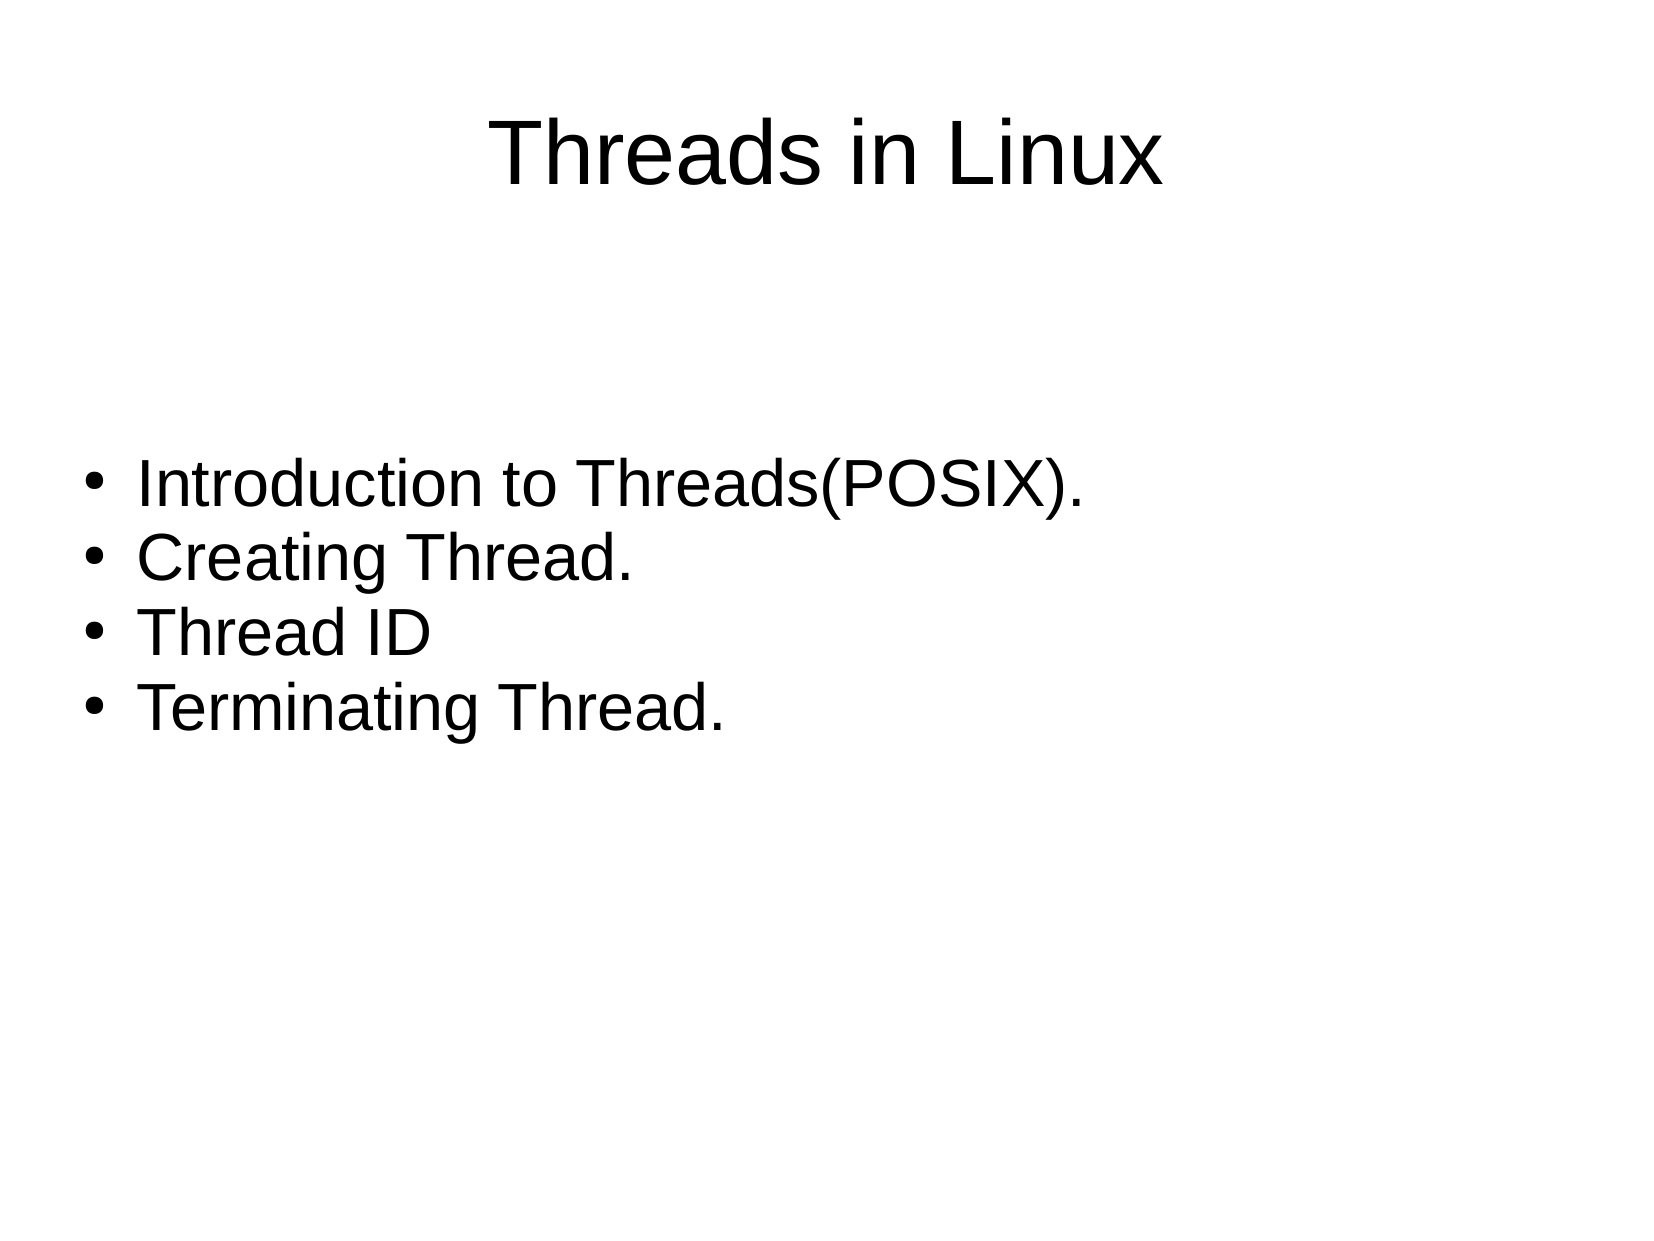

# Threads in Linux
 Introduction to Threads(POSIX).
 Creating Thread.
 Thread ID
 Terminating Thread.